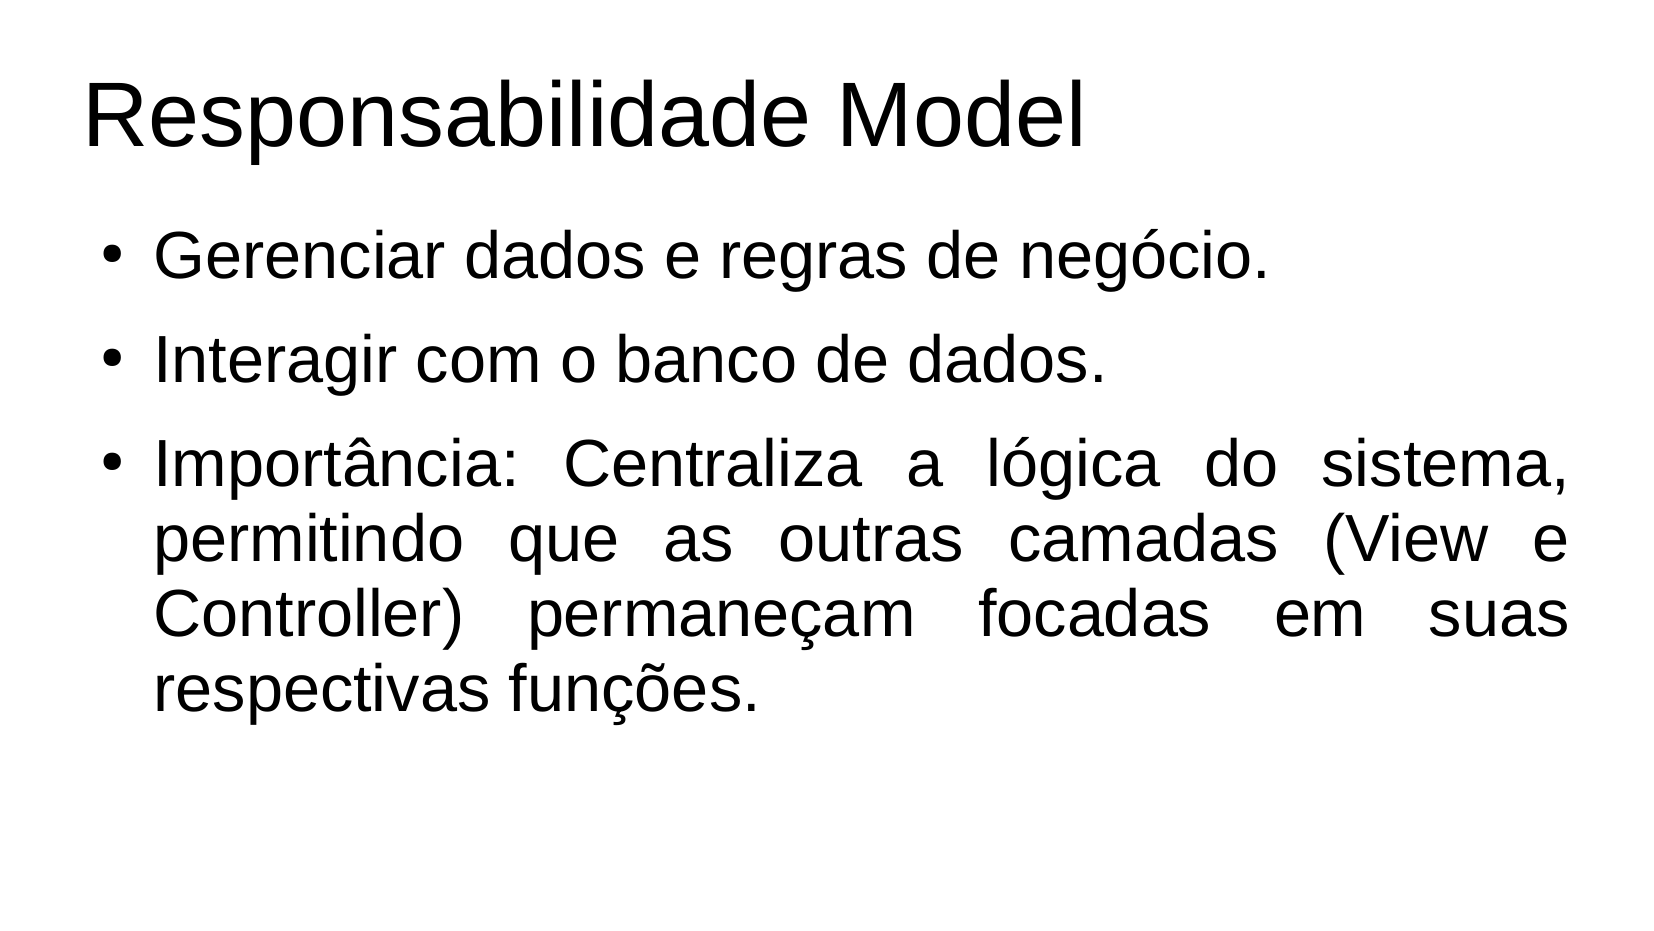

# Responsabilidade Model
Gerenciar dados e regras de negócio.
Interagir com o banco de dados.
Importância: Centraliza a lógica do sistema, permitindo que as outras camadas (View e Controller) permaneçam focadas em suas respectivas funções.